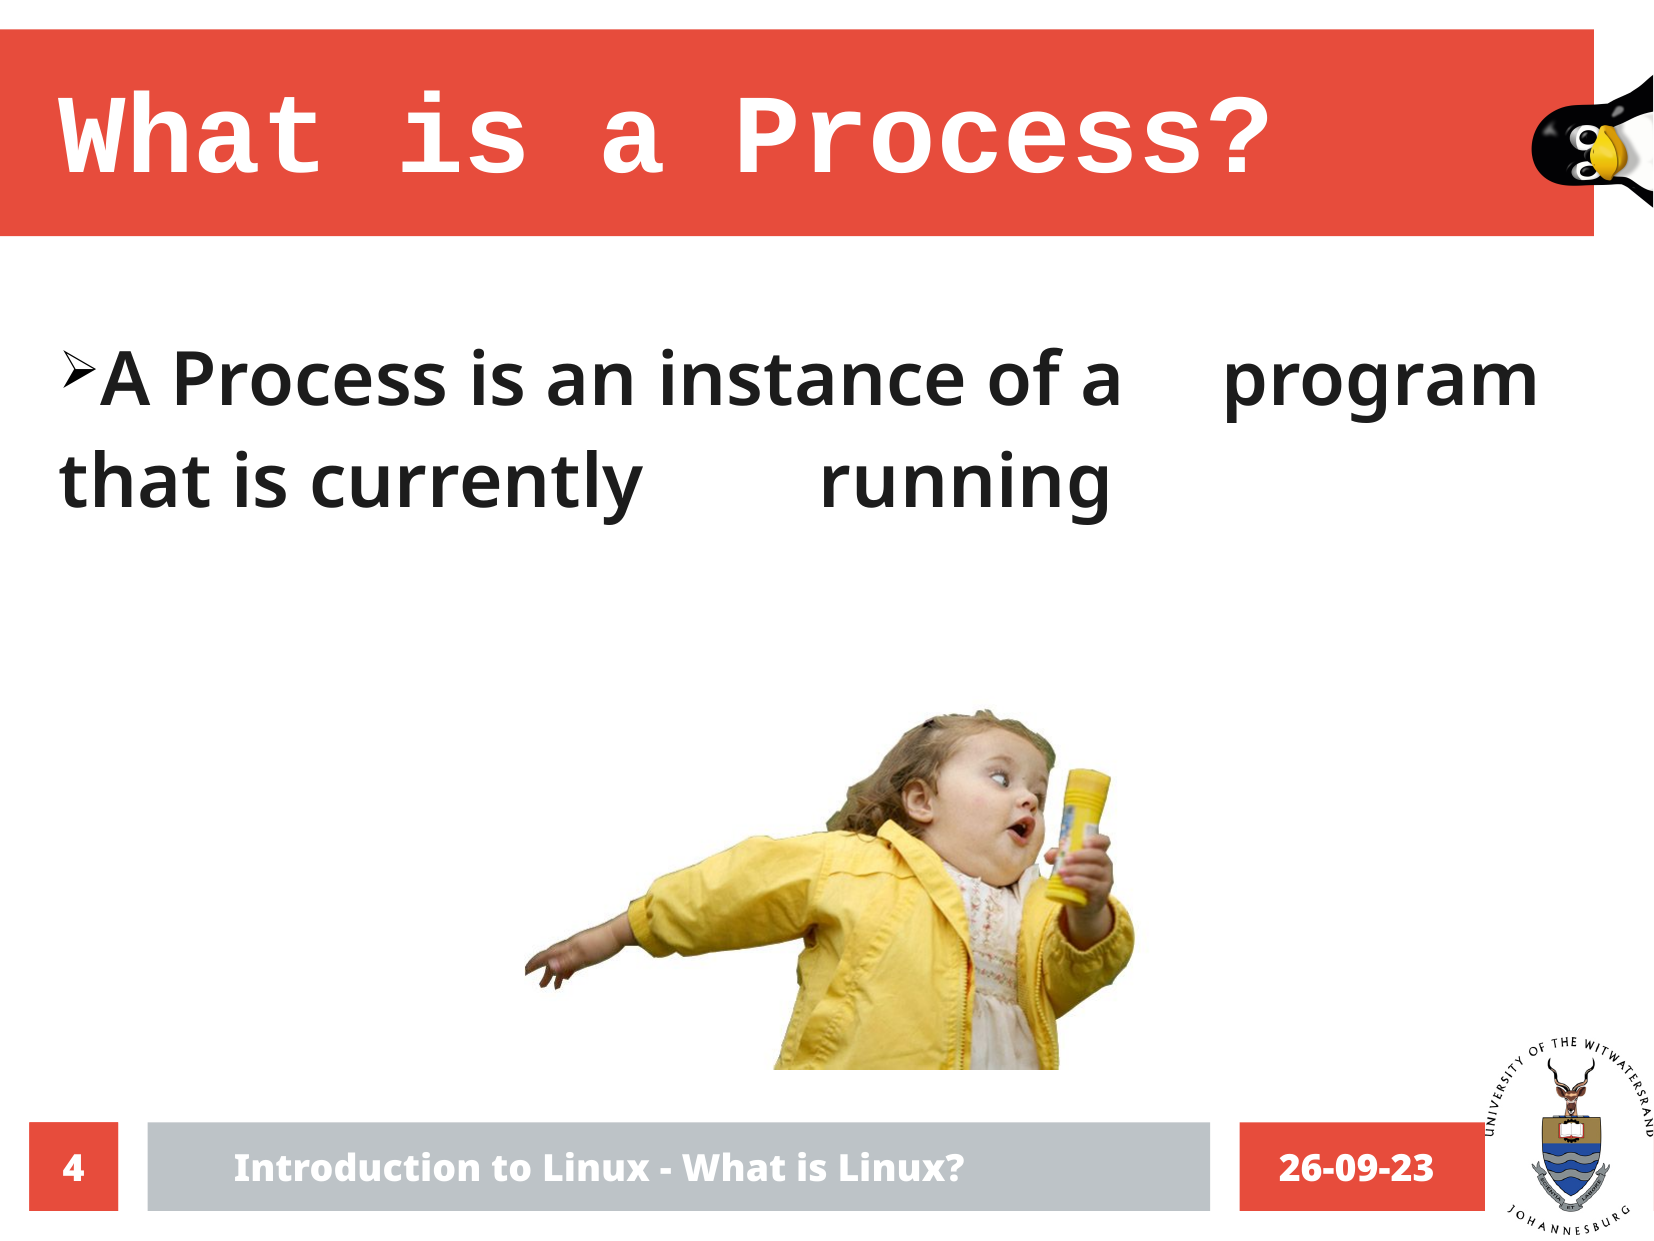

# What is a Process?
A Process is an instance of a program that is currently running
4
 Introduction to Linux - What is Linux?